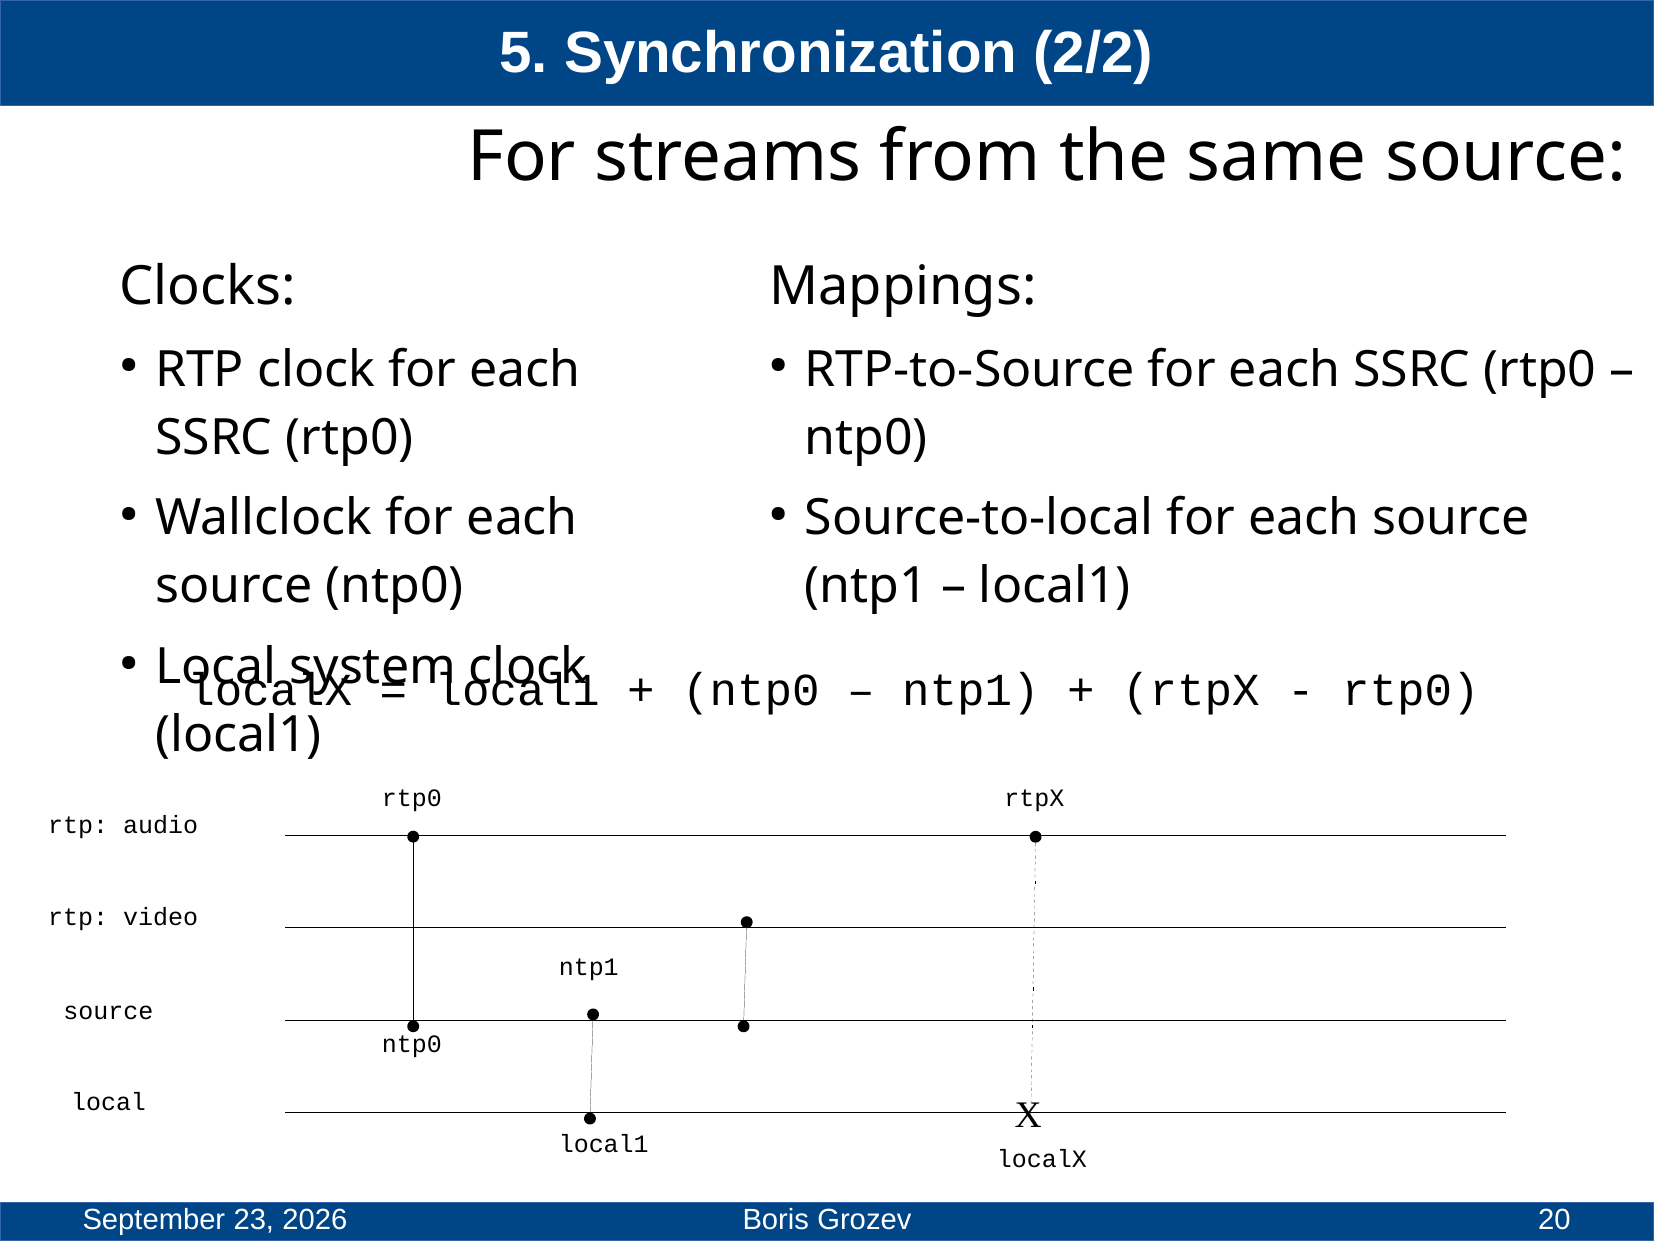

# 5. Synchronization (2/2)
For streams from the same source:
Clocks:
RTP clock for each SSRC (rtp0)
Wallclock for each source (ntp0)
Local system clock (local1)
Mappings:
RTP-to-Source for each SSRC (rtp0 – ntp0)
Source-to-local for each source (ntp1 – local1)
localX = local1 + (ntp0 – ntp1) + (rtpX - rtp0)
rtp0
rtpX
rtp: audio
rtp: video
ntp1
source
ntp0
local
X
local1
localX
Boris Grozev
20